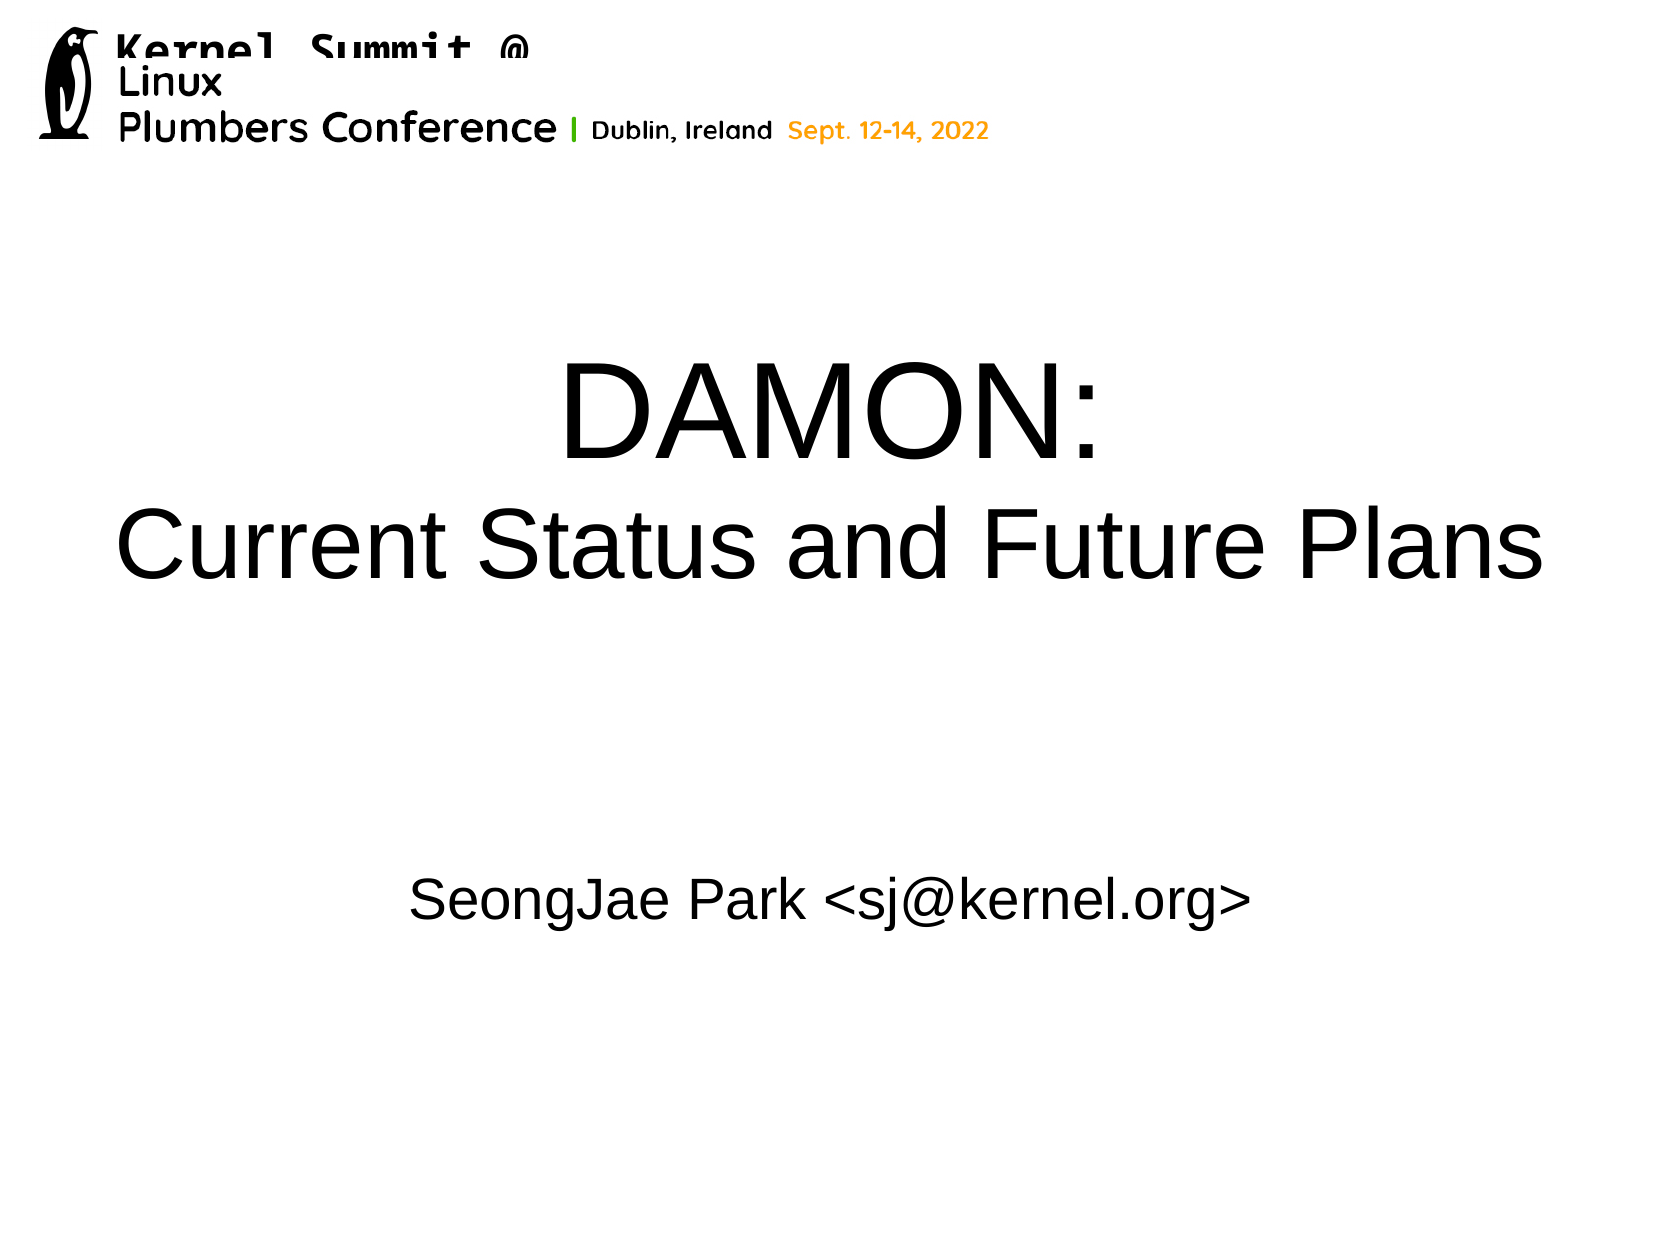

Kernel Summit @
# DAMON: Current Status and Future Plans
SeongJae Park <sj@kernel.org>